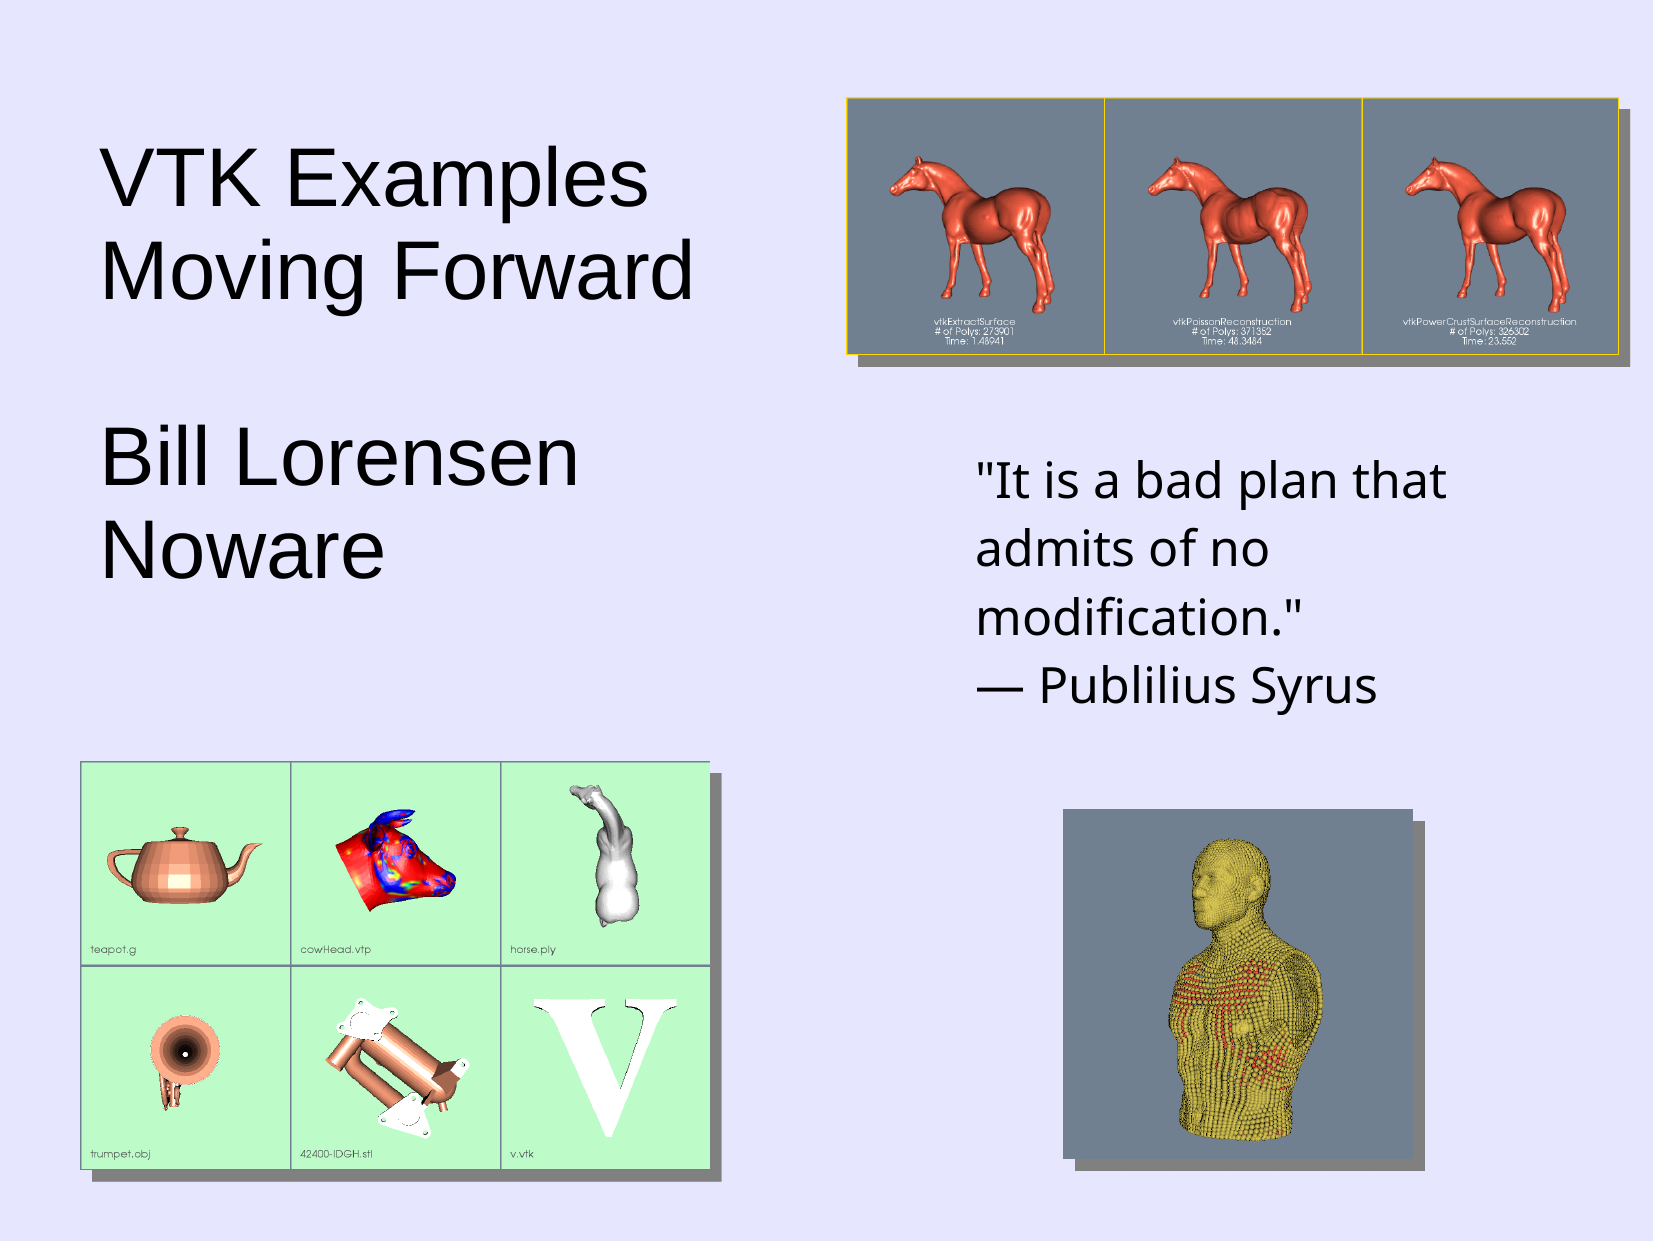

VTK Examples
Moving Forward
Bill Lorensen
Noware
"It is a bad plan that admits of no modification."
— Publilius Syrus